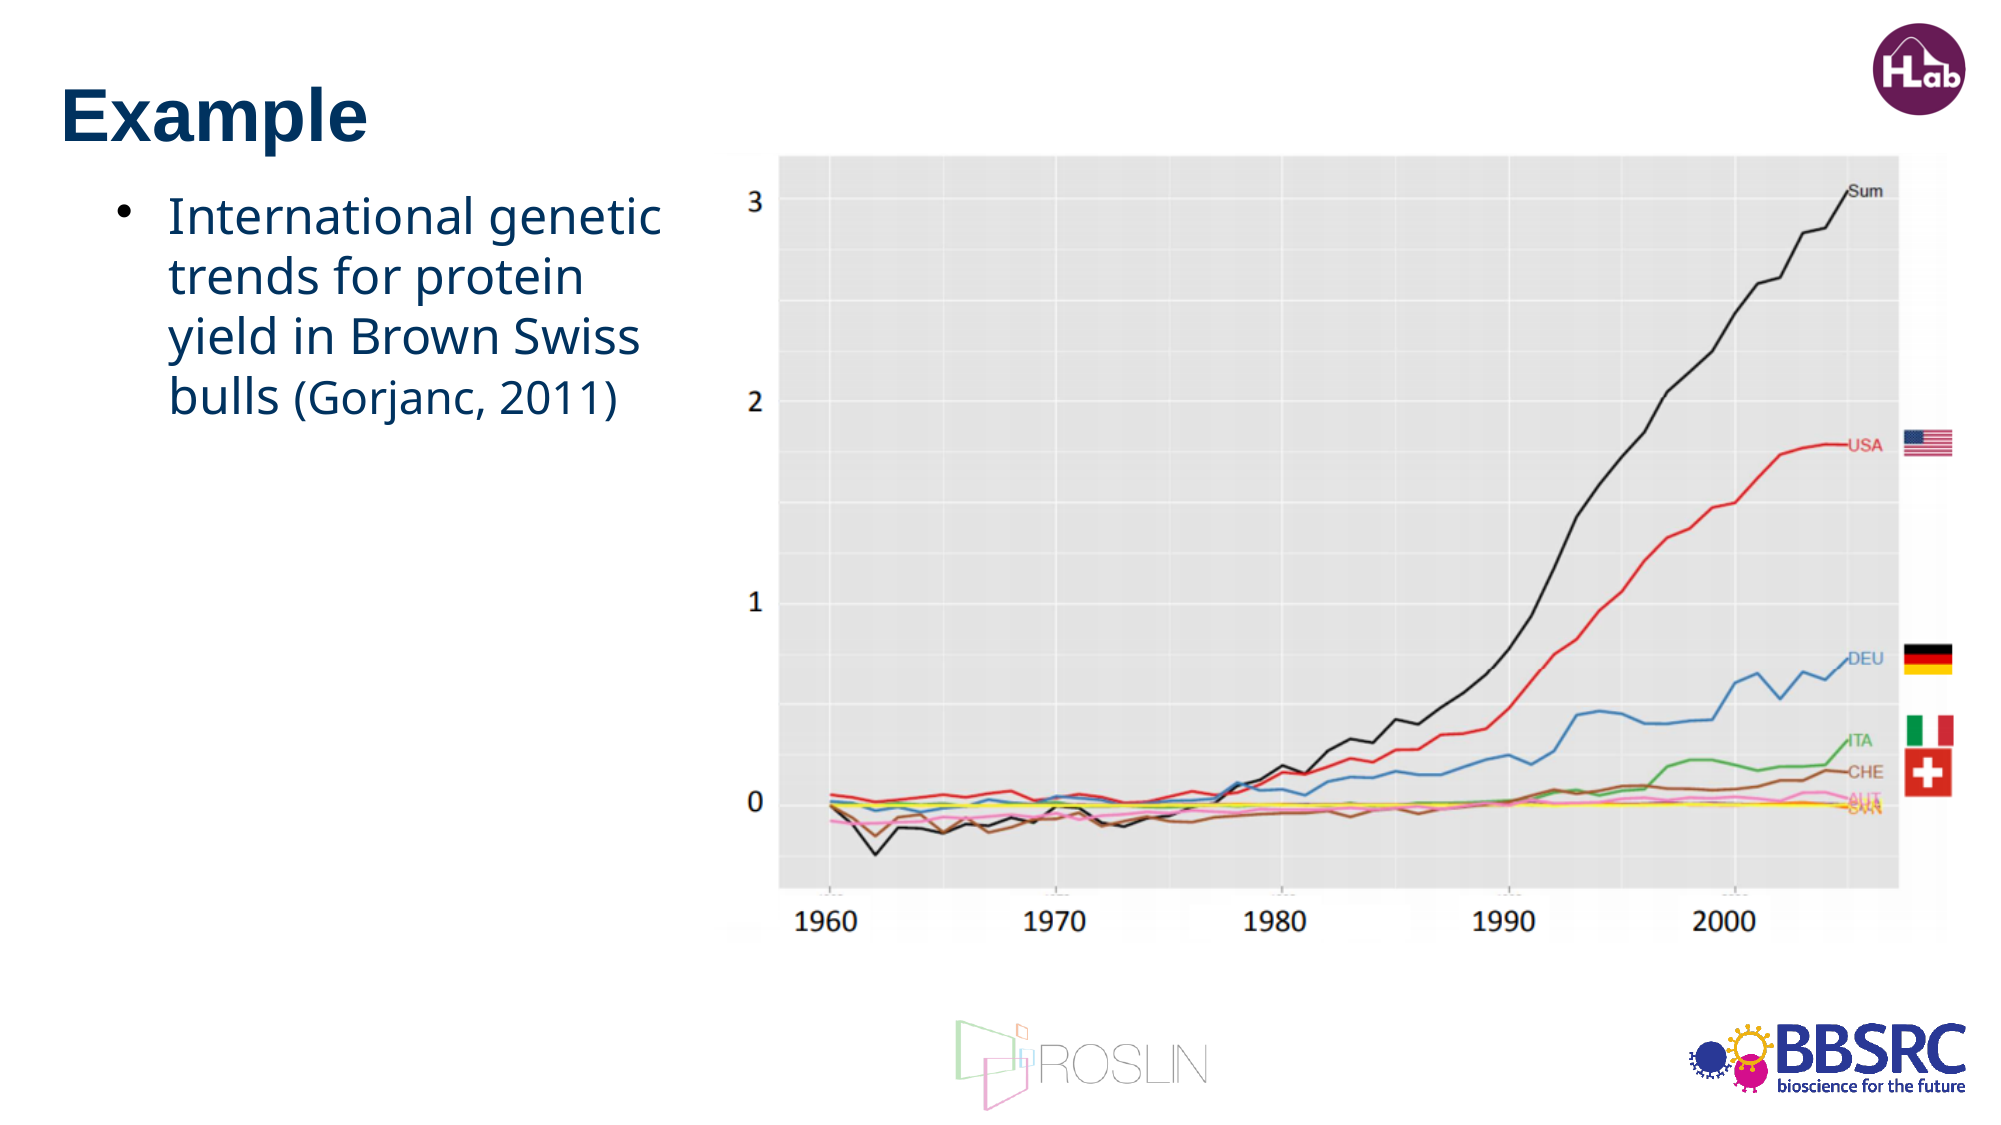

Example
International genetic trends for protein yield in Brown Swiss bulls (Gorjanc, 2011)